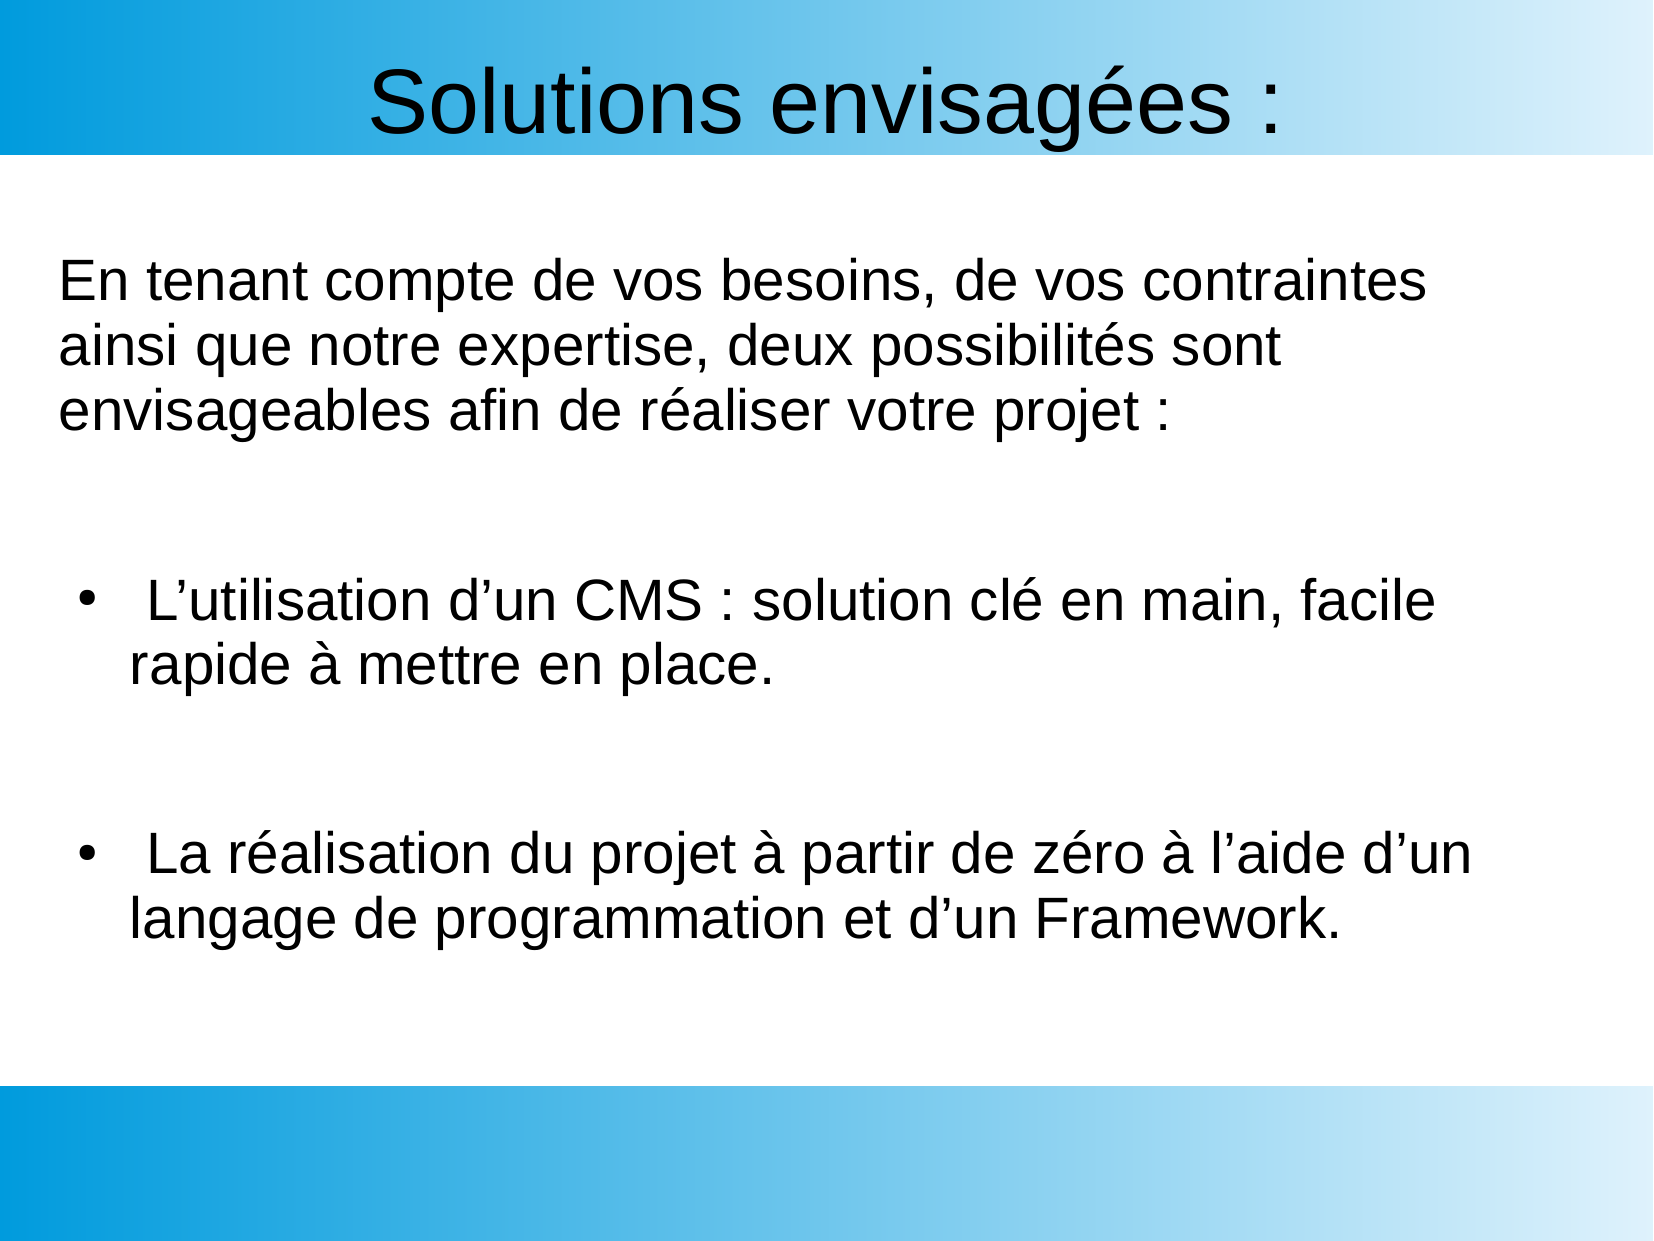

# Solutions envisagées :
En tenant compte de vos besoins, de vos contraintes ainsi que notre expertise, deux possibilités sont envisageables afin de réaliser votre projet :
 L’utilisation d’un CMS : solution clé en main, facile rapide à mettre en place.
 La réalisation du projet à partir de zéro à l’aide d’un langage de programmation et d’un Framework.